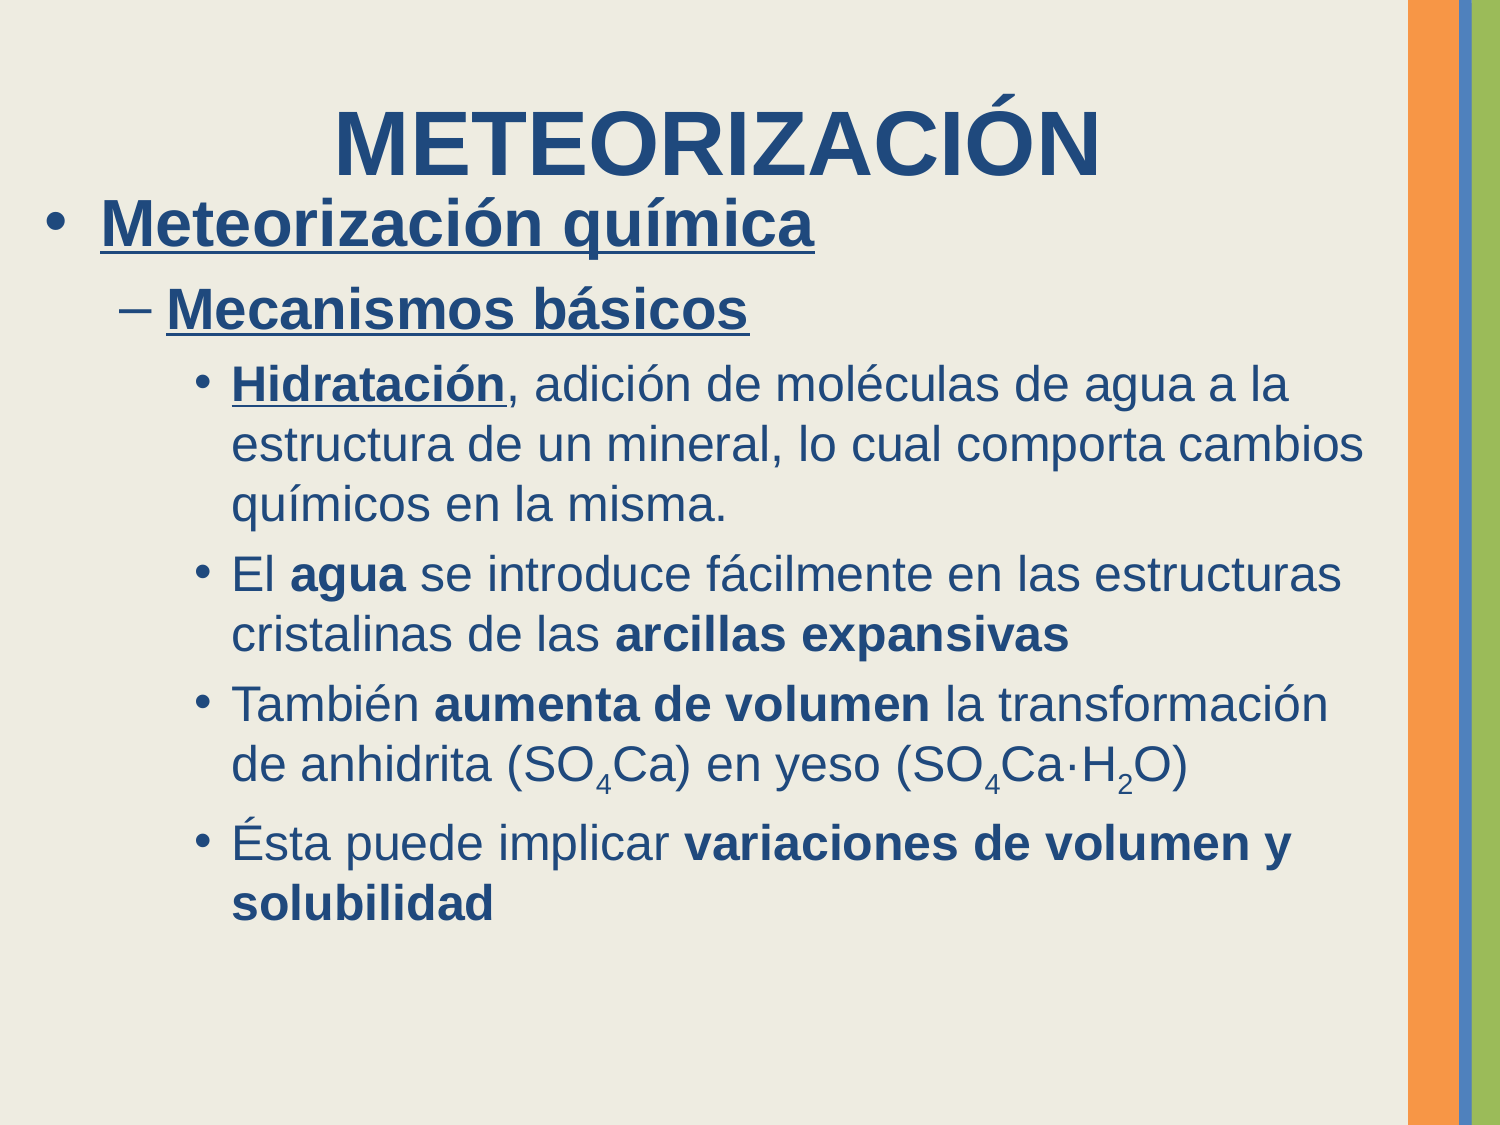

# meteorización
Meteorización química
Mecanismos básicos
Hidratación, adición de moléculas de agua a la estructura de un mineral, lo cual comporta cambios químicos en la misma.
El agua se introduce fácilmente en las estructuras cristalinas de las arcillas expansivas
También aumenta de volumen la transformación de anhidrita (SO4Ca) en yeso (SO4Ca·H2O)
Ésta puede implicar variaciones de volumen y solubilidad